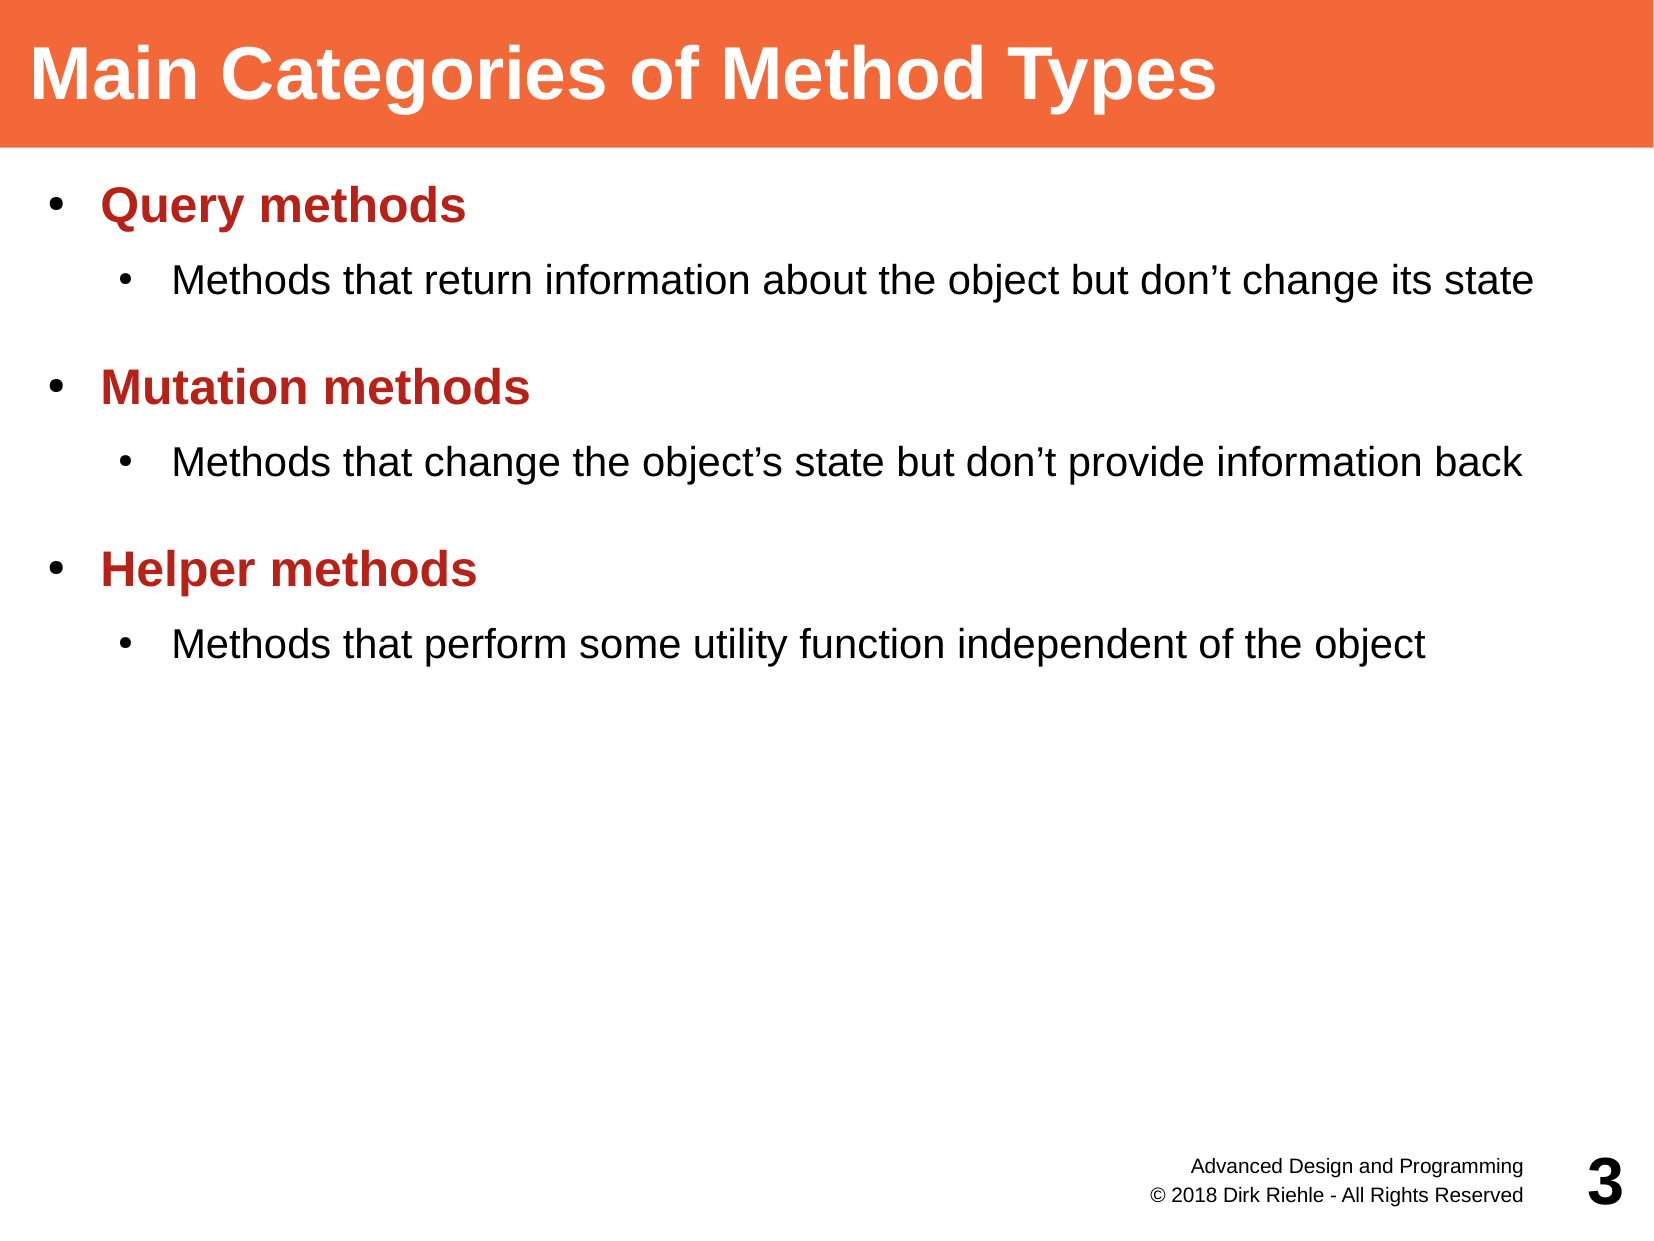

# Main Categories of Method Types
Query methods
Methods that return information about the object but don’t change its state
Mutation methods
Methods that change the object’s state but don’t provide information back
Helper methods
Methods that perform some utility function independent of the object
Advanced Design and Programming
3
© 2018 Dirk Riehle - All Rights Reserved